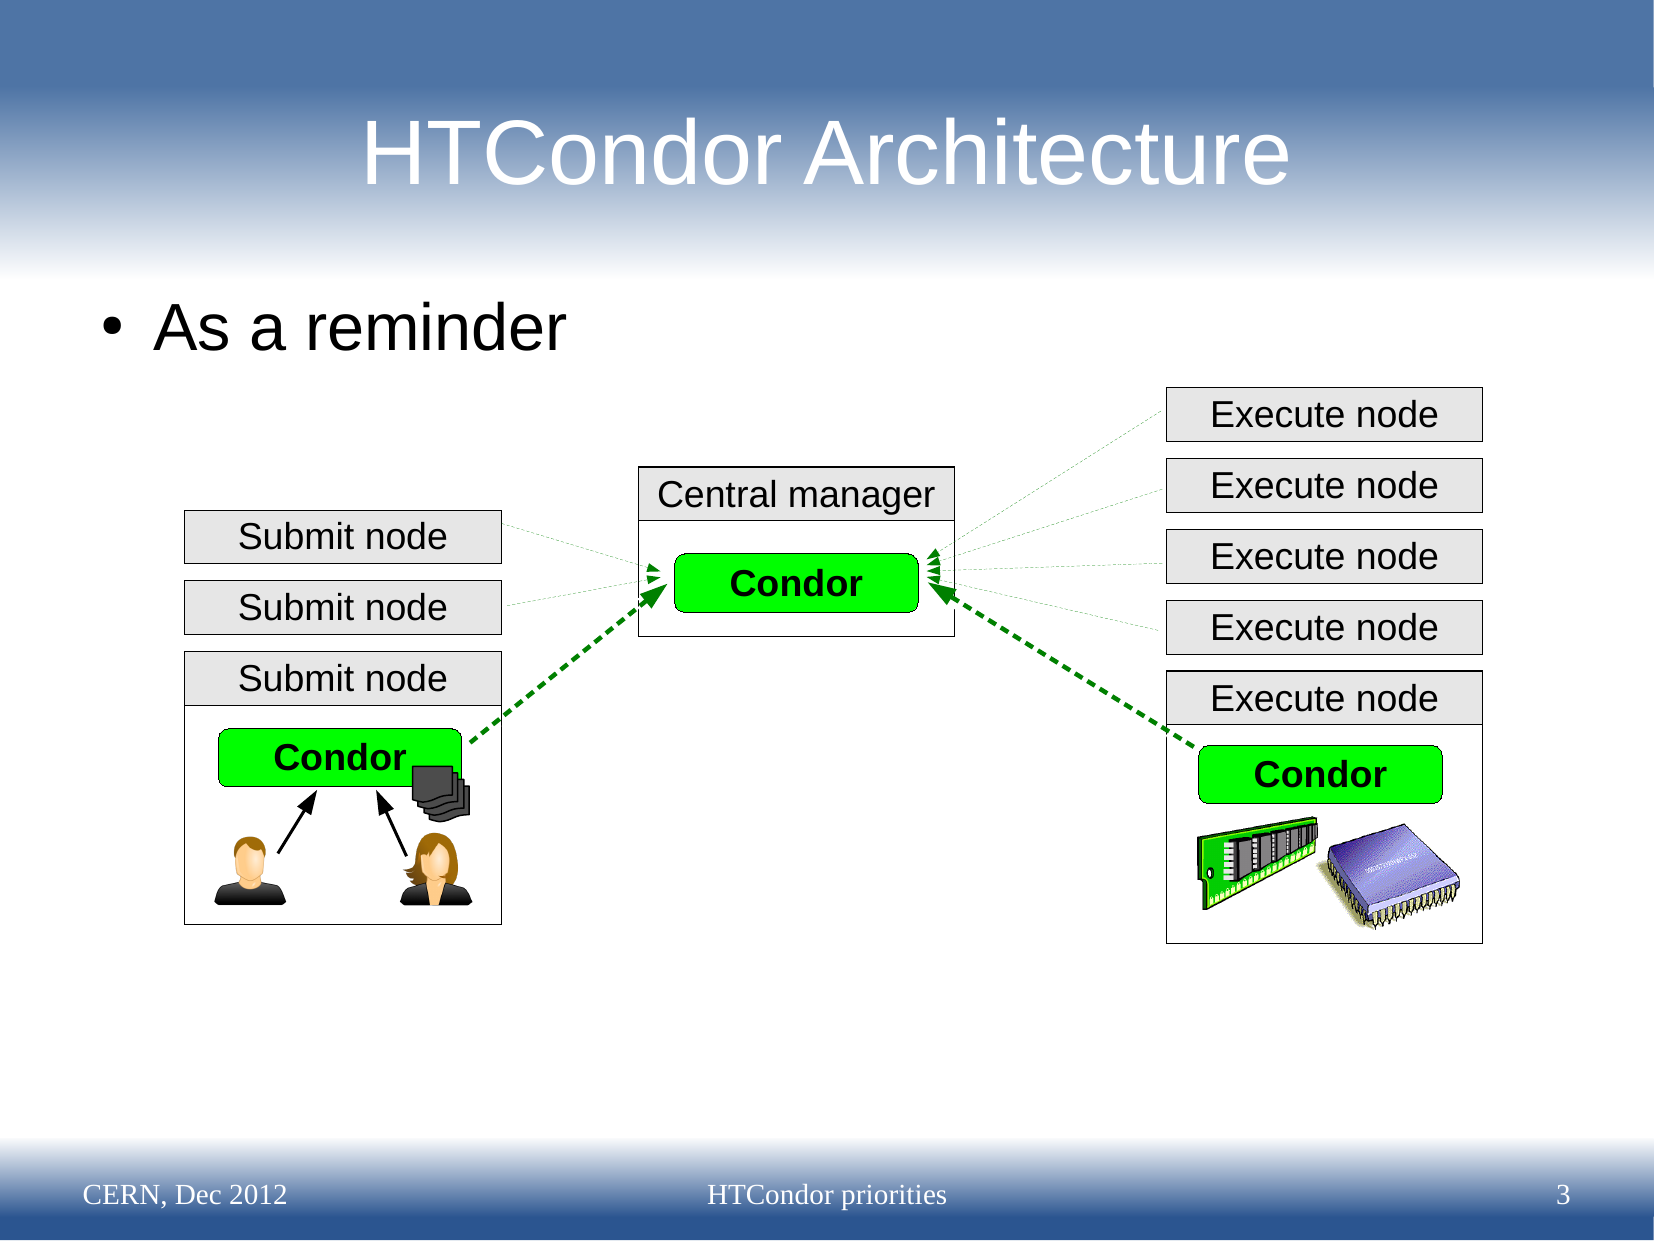

# HTCondor Architecture
As a reminder
Execute node
Execute node
Central manager
Condor
Submit node
Execute node
Submit node
Execute node
Submit node
Execute node
Condor
Condor
CERN, Dec 2012
HTCondor priorities
3